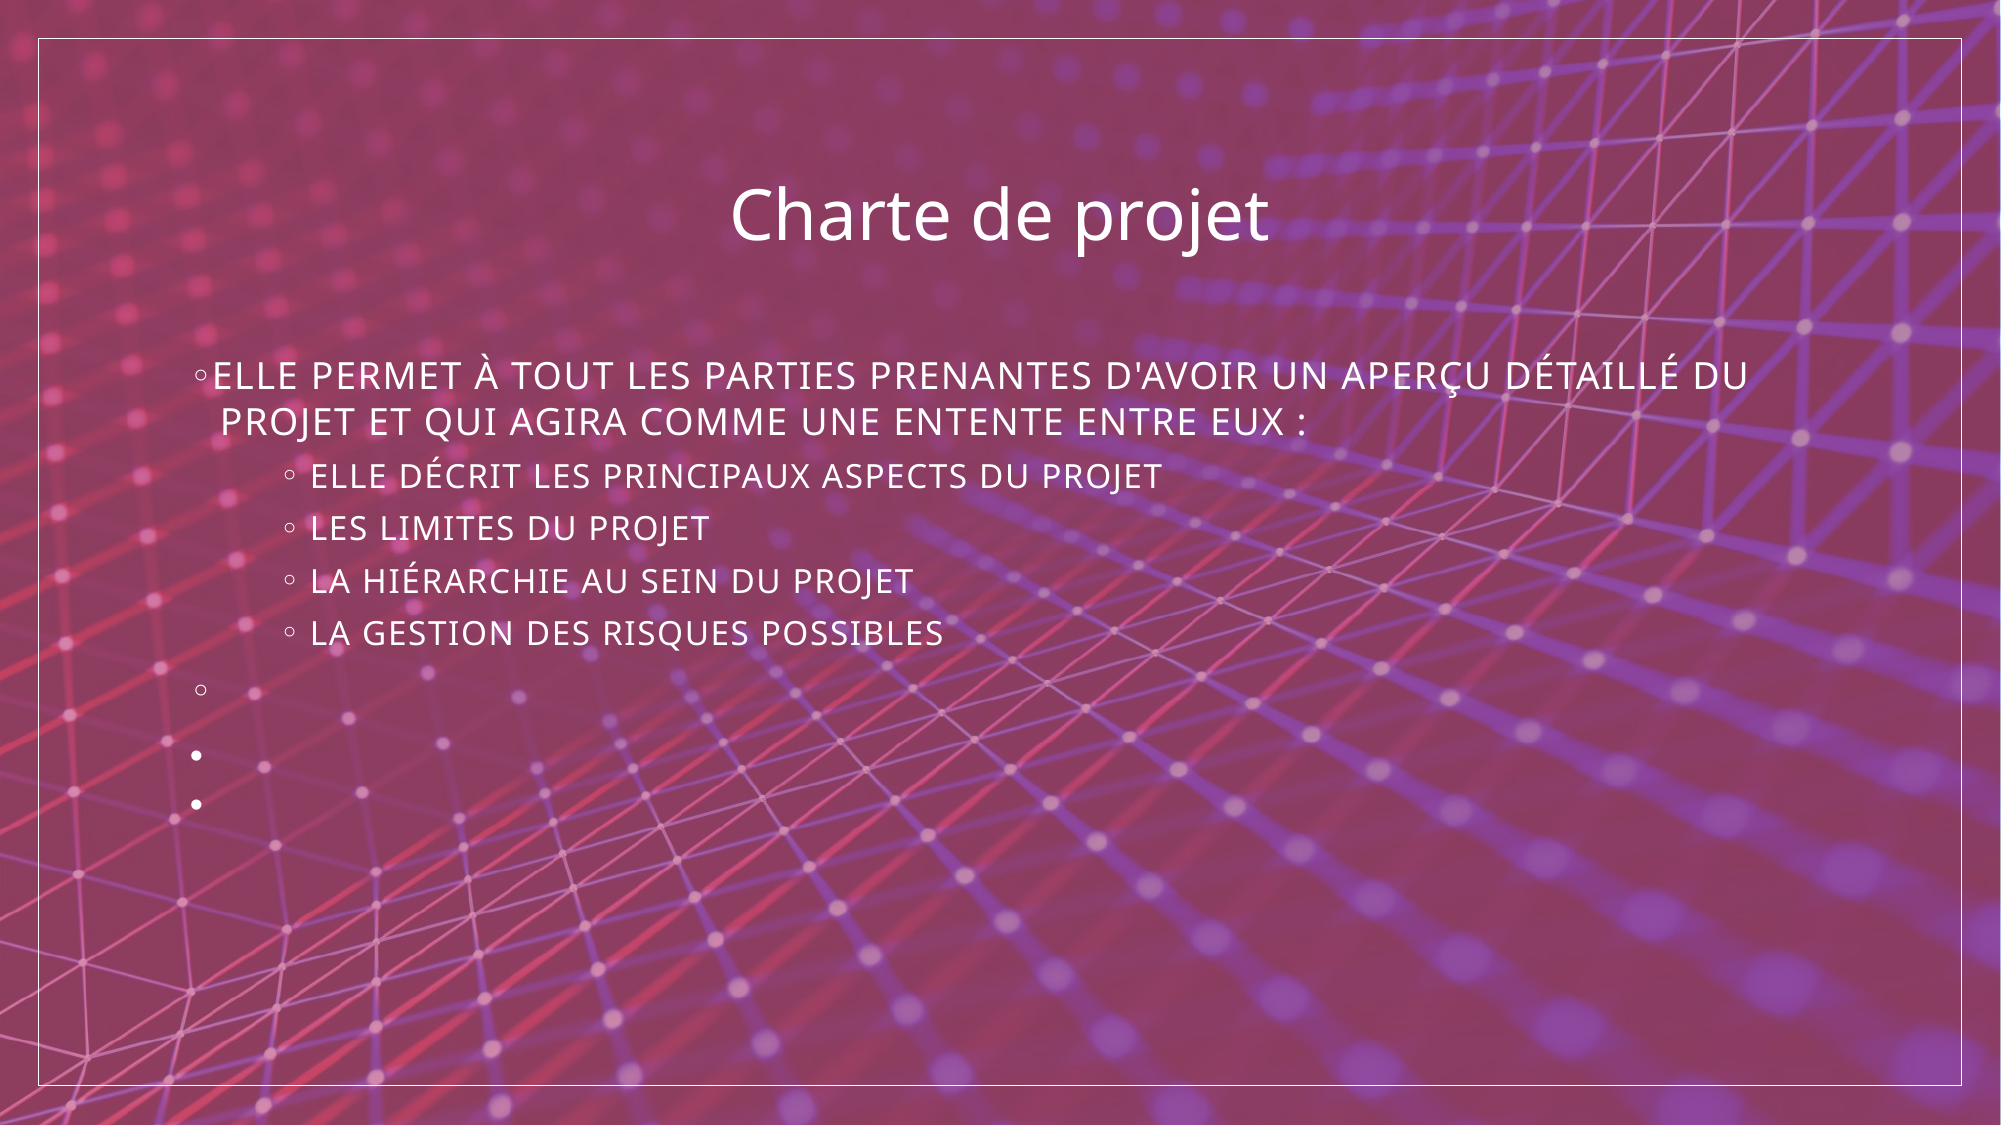

# Charte de projet
Elle permet à tout les parties prenantes d'avoir un aperçu détaillé du projet et qui agira comme une entente entre eux :
Elle décrit les principaux aspects du projet
les limites du projet
la hiérarchie au sein du projet
la gestion des risques possibles